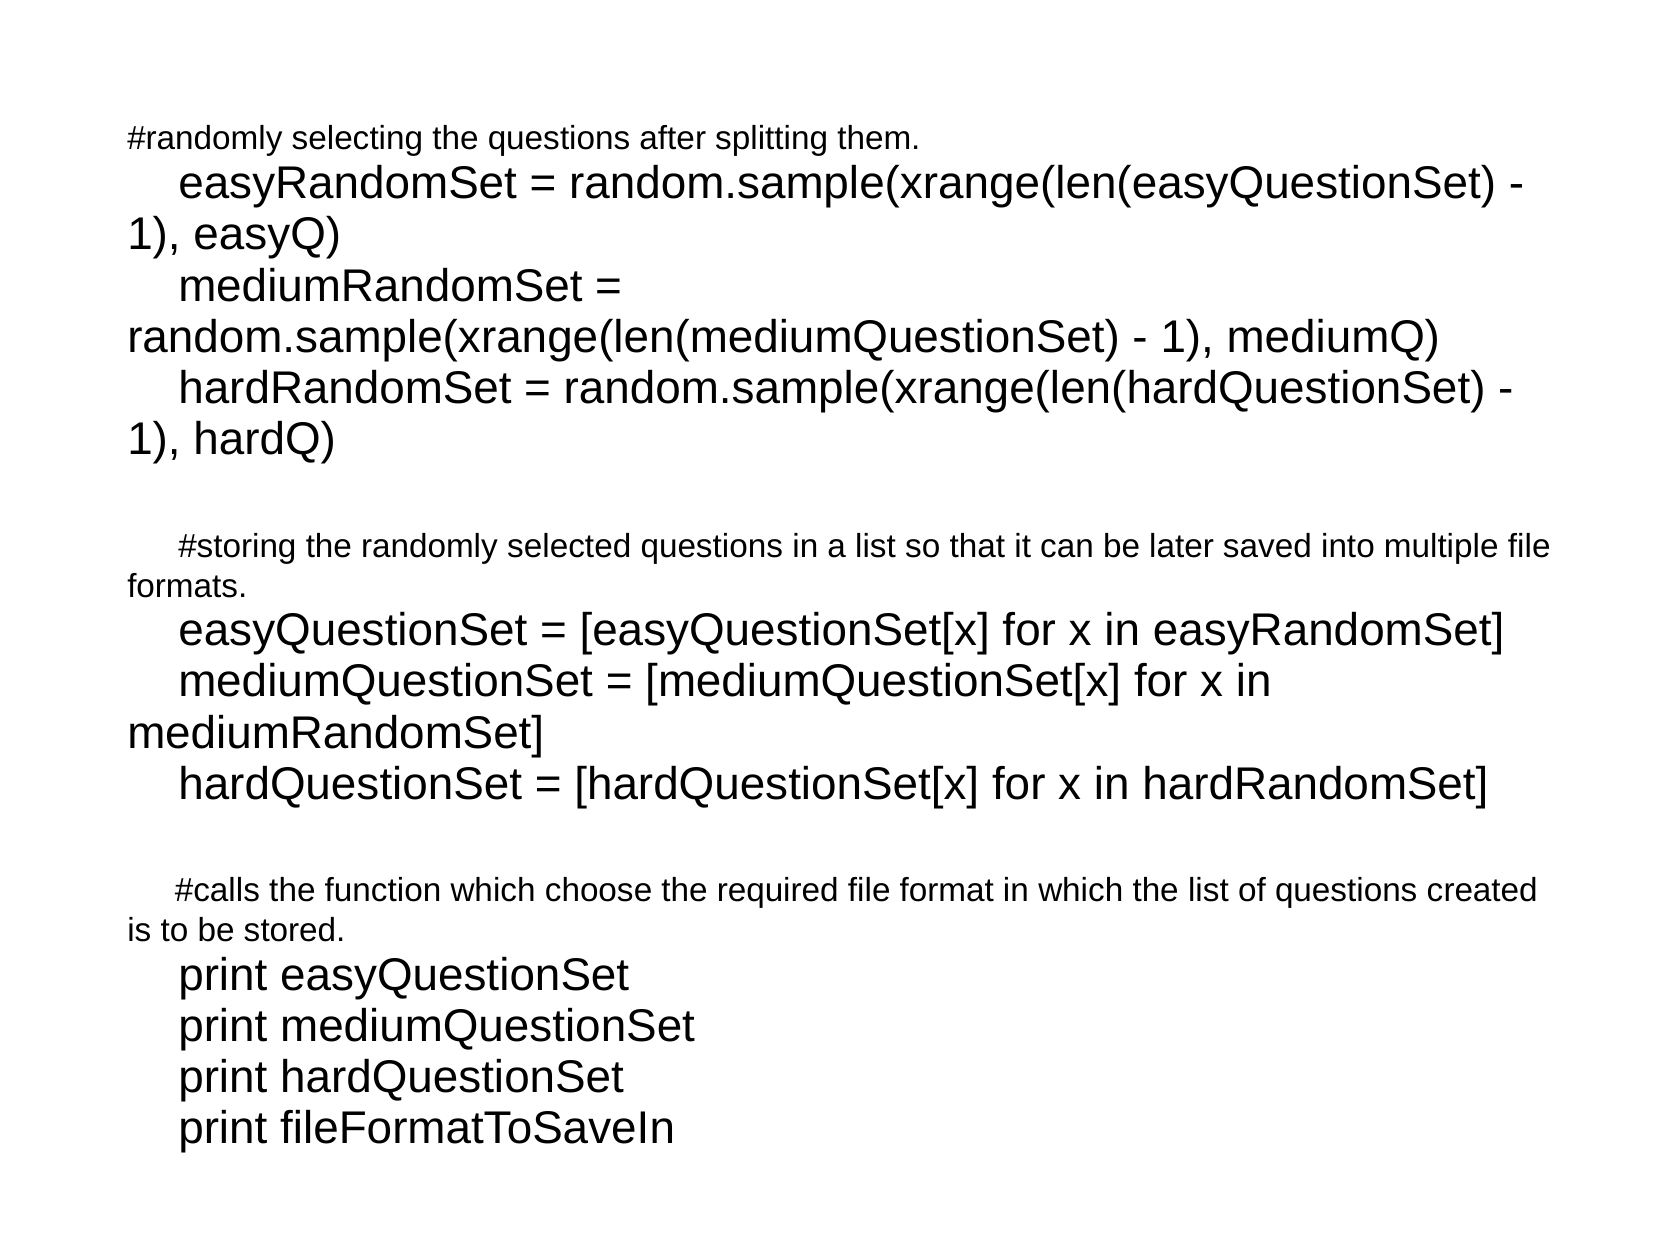

#randomly selecting the questions after splitting them.
 easyRandomSet = random.sample(xrange(len(easyQuestionSet) - 1), easyQ)
 mediumRandomSet = random.sample(xrange(len(mediumQuestionSet) - 1), mediumQ)
 hardRandomSet = random.sample(xrange(len(hardQuestionSet) - 1), hardQ)
 #storing the randomly selected questions in a list so that it can be later saved into multiple file formats.
 easyQuestionSet = [easyQuestionSet[x] for x in easyRandomSet]
 mediumQuestionSet = [mediumQuestionSet[x] for x in mediumRandomSet]
 hardQuestionSet = [hardQuestionSet[x] for x in hardRandomSet]
 #calls the function which choose the required file format in which the list of questions created is to be stored.
 print easyQuestionSet
 print mediumQuestionSet
 print hardQuestionSet
 print fileFormatToSaveIn